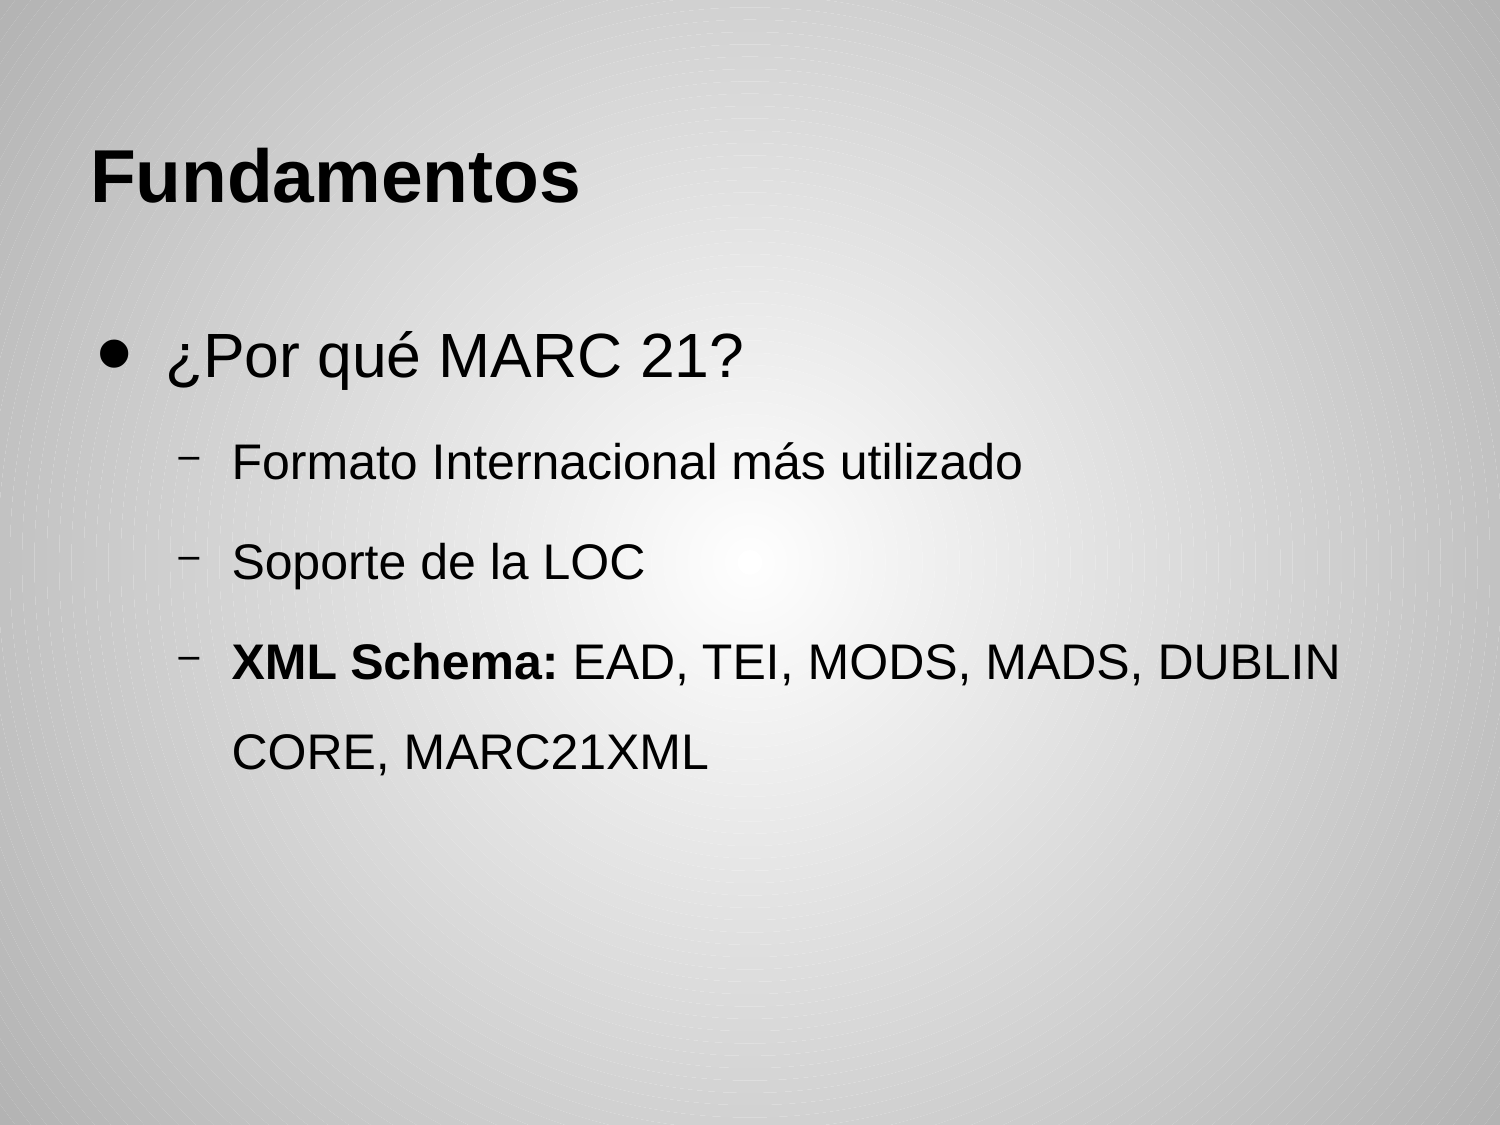

# Fundamentos
¿Por qué MARC 21?
Formato Internacional más utilizado
Soporte de la LOC
XML Schema: EAD, TEI, MODS, MADS, DUBLIN CORE, MARC21XML